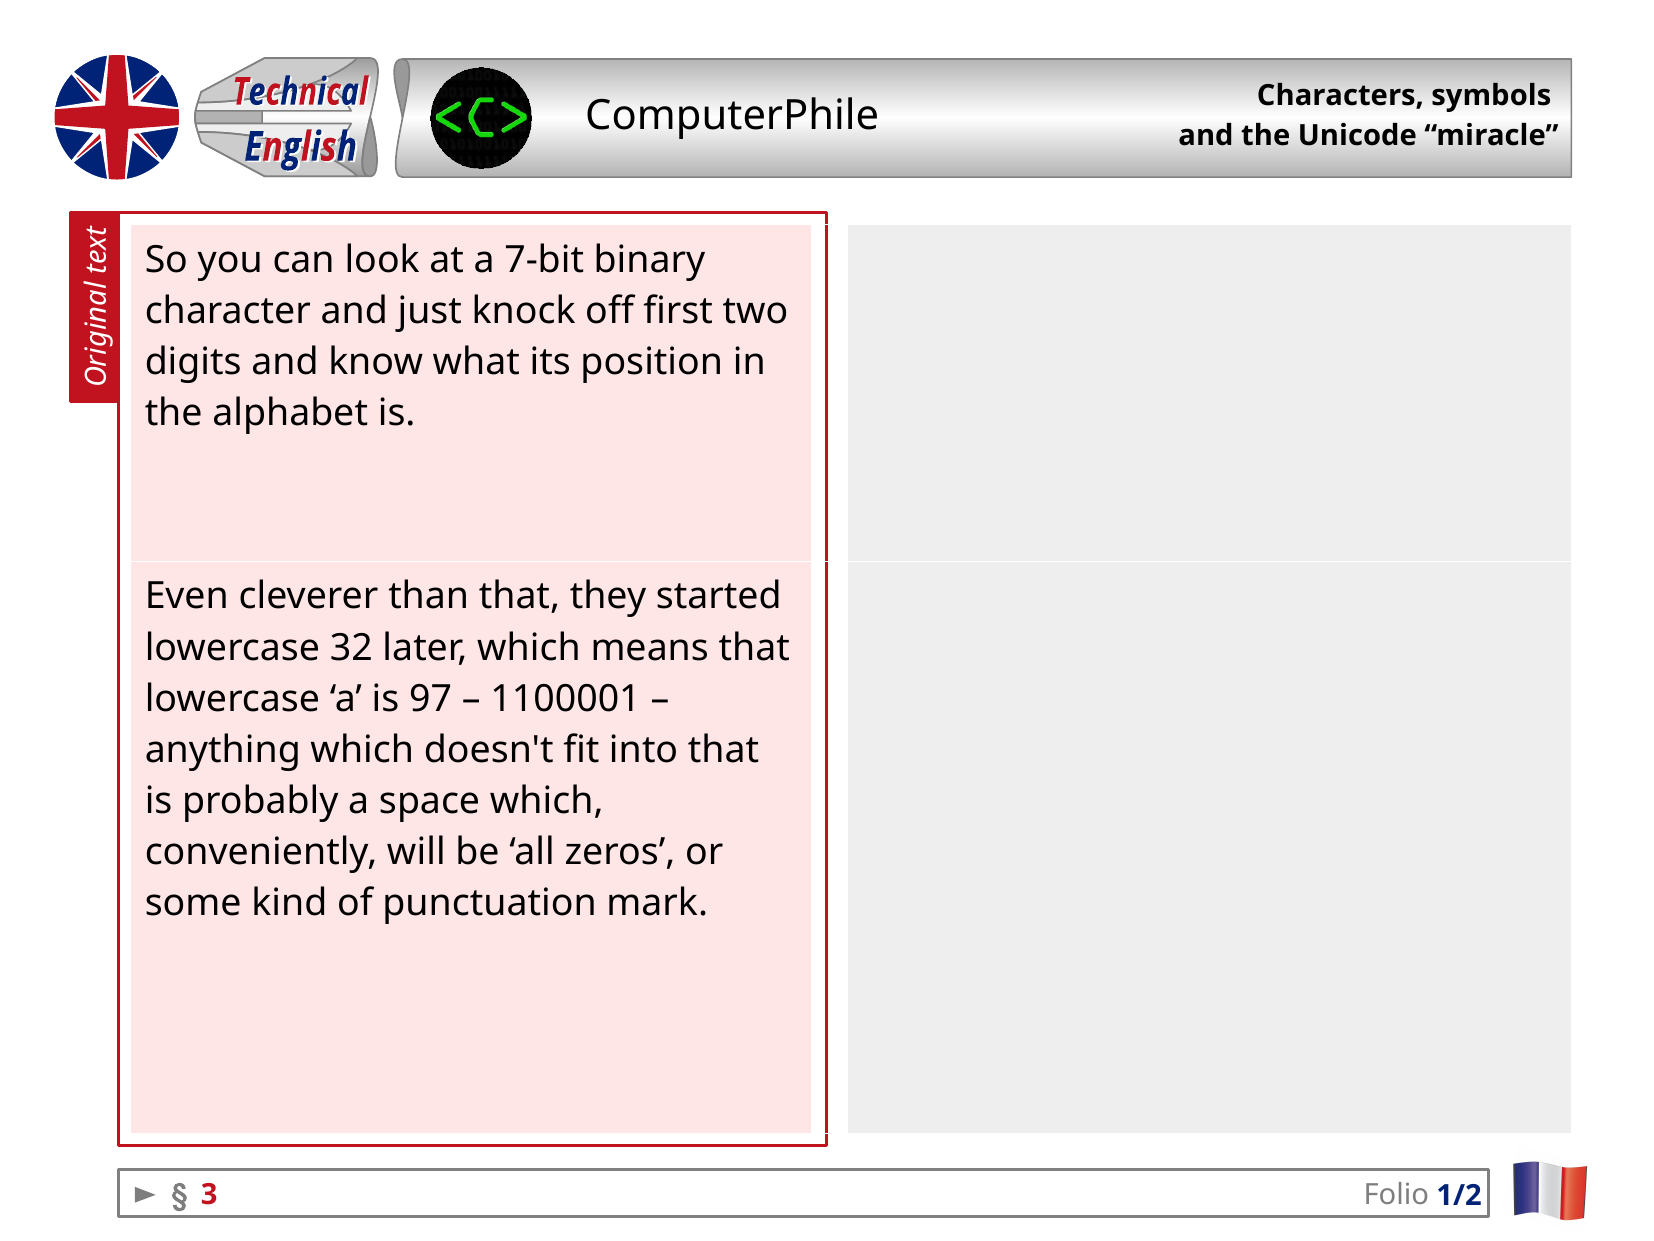

#
| So you can look at a 7‑bit binary character and just knock off first two digits and know what its position in the alphabet is. | | |
| --- | --- | --- |
| Even cleverer than that, they started lowercase 32 later, which means that lowercase ‘a’ is 97 – 1100001 – anything which doesn't fit into that is probably a space which, conveniently, will be ‘all zeros’, or some kind of punctuation mark. | | |
3
1/2